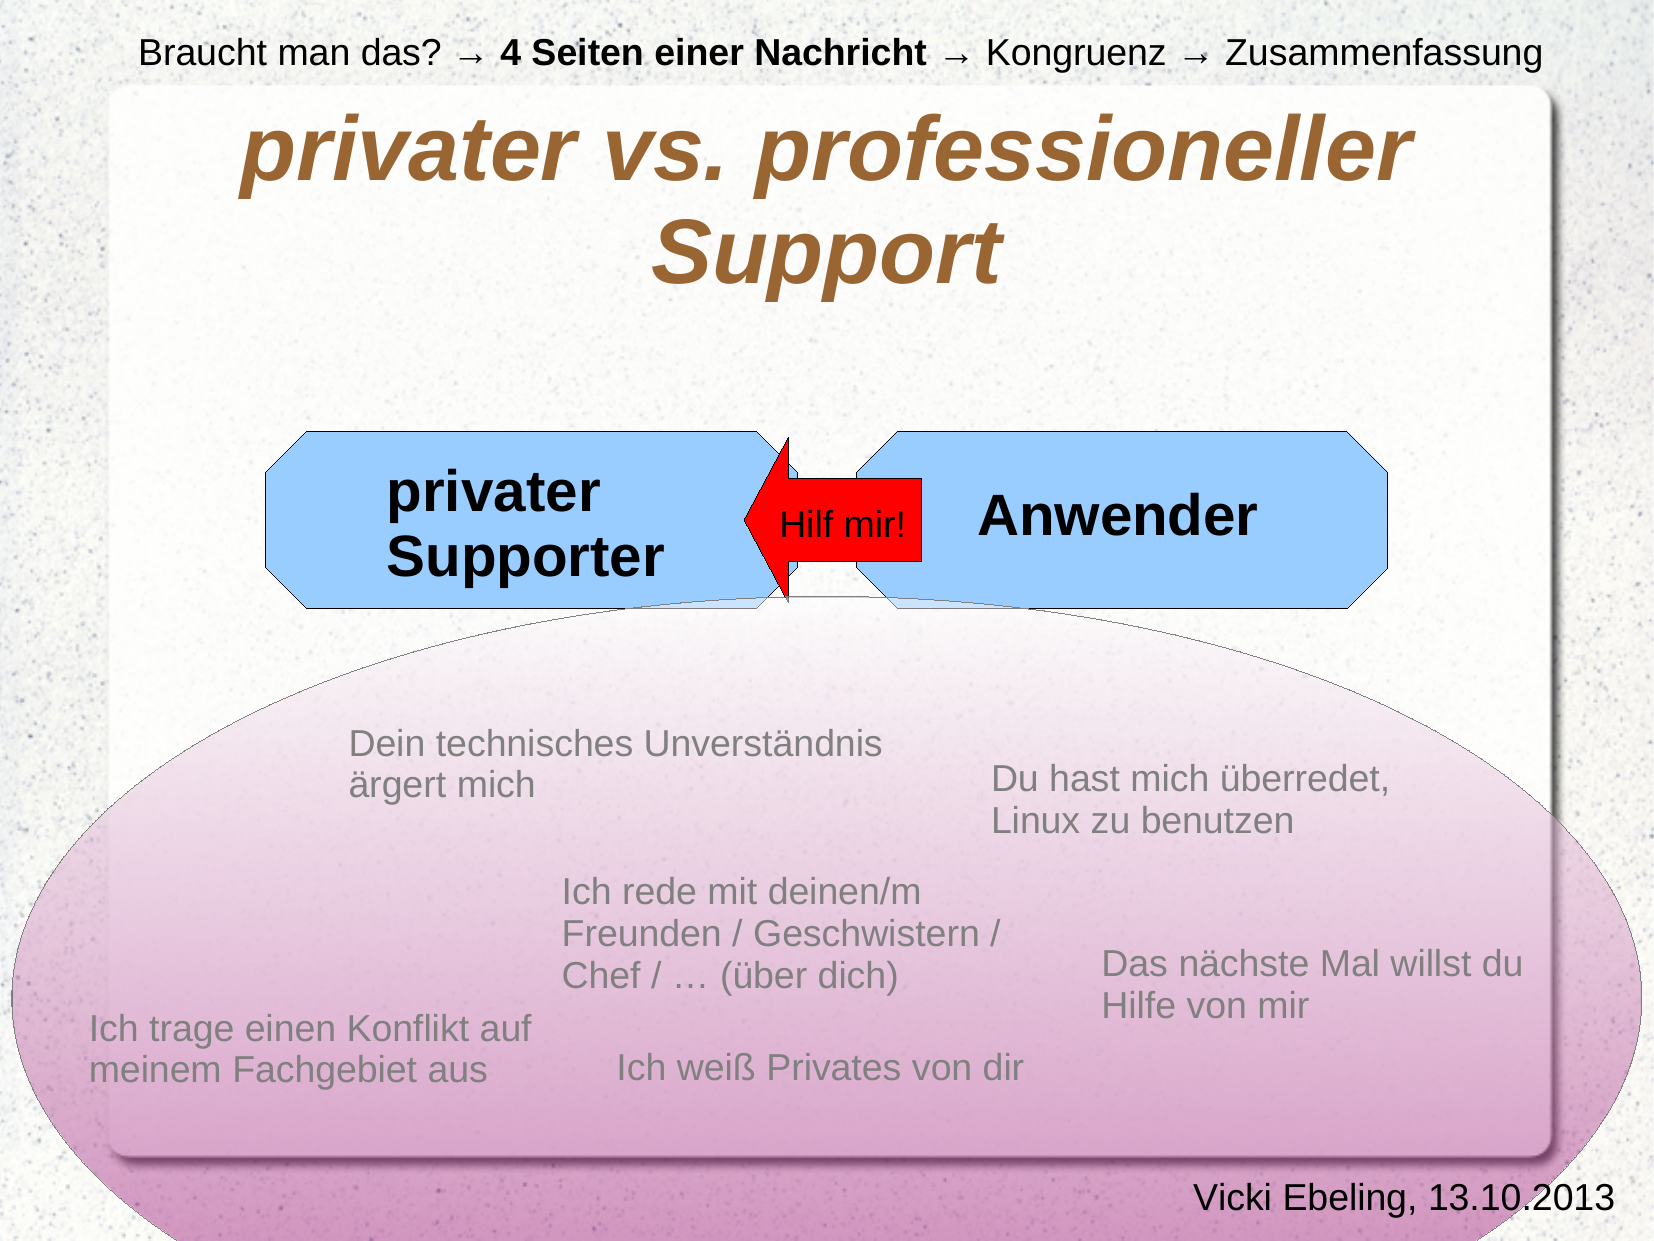

Braucht man das? → 4 Seiten einer Nachricht → Kongruenz → Zusammenfassung
# privater vs. professioneller Support
privater
Supporter
Anwender
Hilf mir!
Dein technisches Unverständnis
ärgert mich
Du hast mich überredet,
Linux zu benutzen
Ich rede mit deinen/m
Freunden / Geschwistern /
Chef / … (über dich)
Das nächste Mal willst du
Hilfe von mir
Ich trage einen Konflikt auf
meinem Fachgebiet aus
Ich weiß Privates von dir
Vicki Ebeling, 13.10.2013